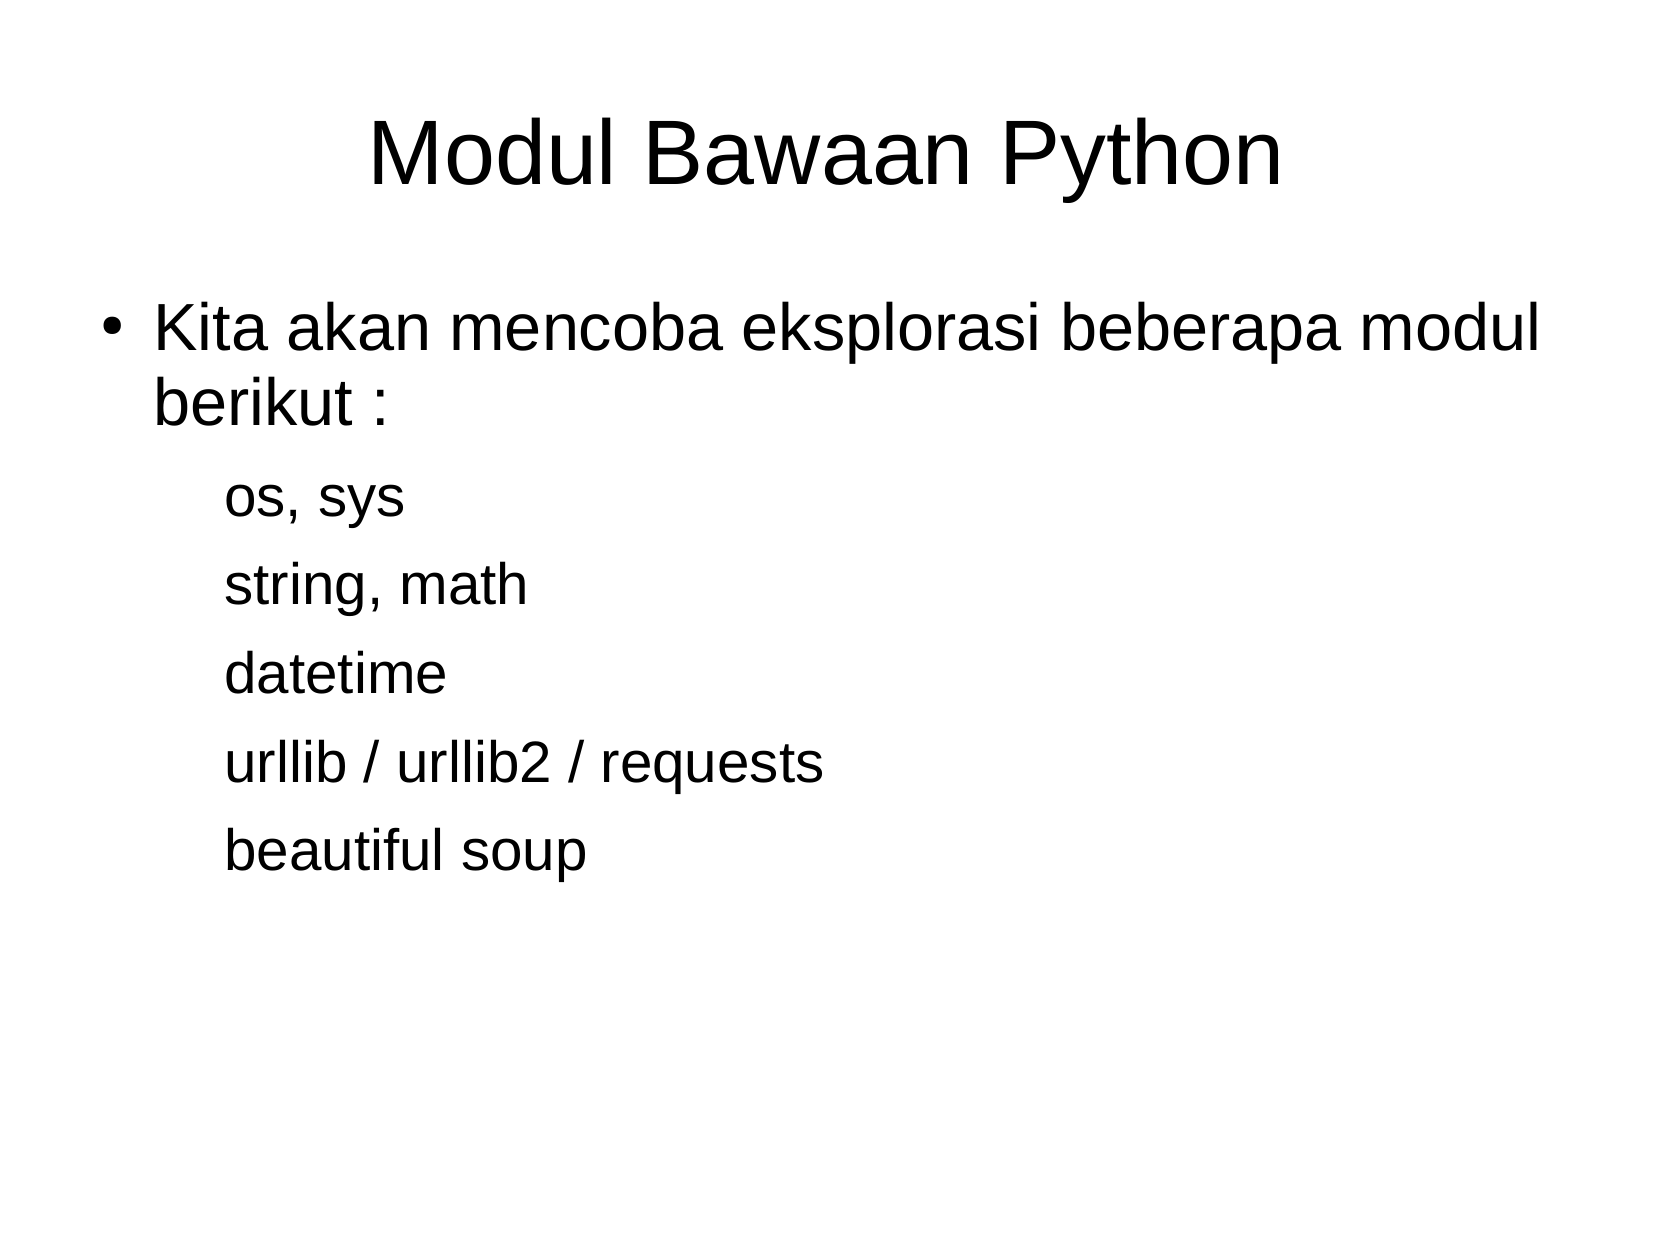

# Modul Bawaan Python
Kita akan mencoba eksplorasi beberapa modul berikut :
os, sys
string, math
datetime
urllib / urllib2 / requests
beautiful soup